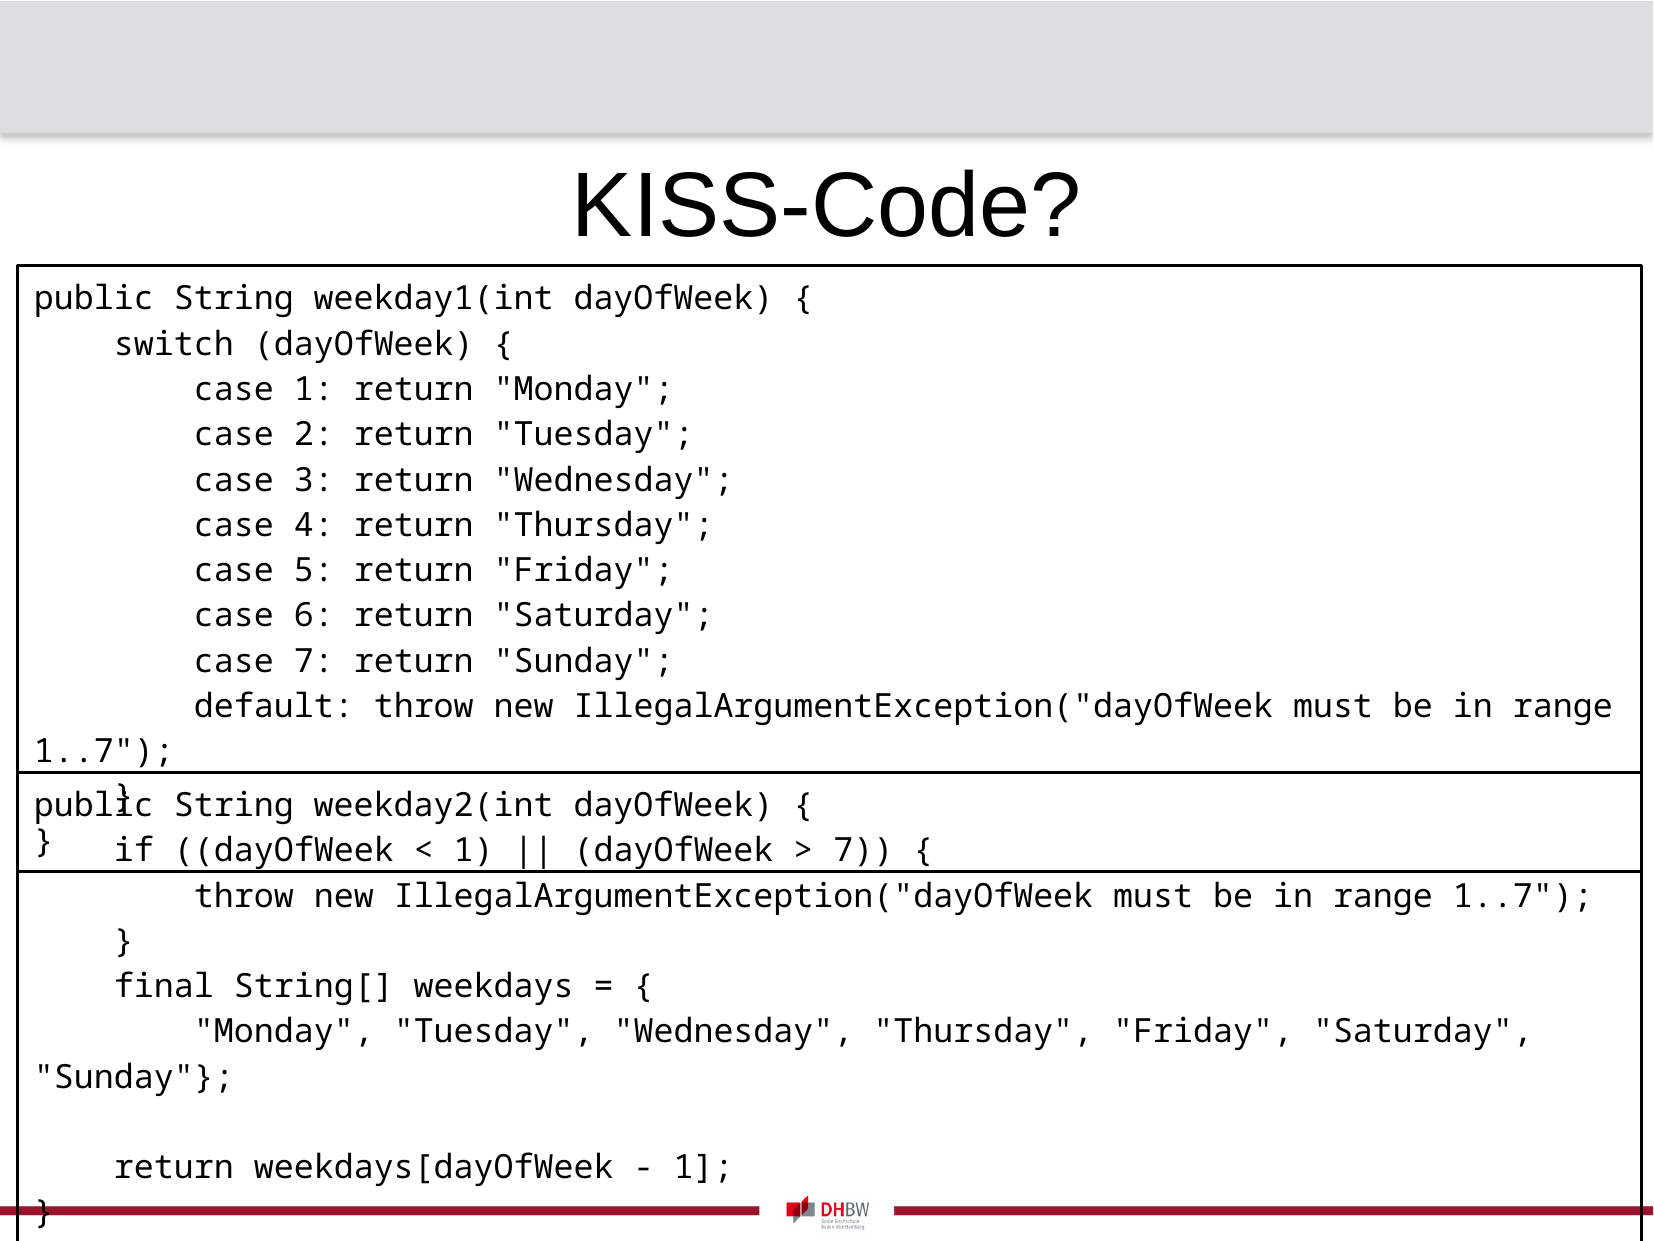

# KISS-Code?
public String weekday1(int dayOfWeek) {
 switch (dayOfWeek) {
 case 1: return "Monday";
 case 2: return "Tuesday";
 case 3: return "Wednesday";
 case 4: return "Thursday";
 case 5: return "Friday";
 case 6: return "Saturday";
 case 7: return "Sunday";
 default: throw new IllegalArgumentException("dayOfWeek must be in range 1..7");
 }
}
public String weekday2(int dayOfWeek) {
 if ((dayOfWeek < 1) || (dayOfWeek > 7)) {
 throw new IllegalArgumentException("dayOfWeek must be in range 1..7");
 }
 final String[] weekdays = {
 "Monday", "Tuesday", "Wednesday", "Thursday", "Friday", "Saturday", "Sunday"};
 return weekdays[dayOfWeek - 1];
}